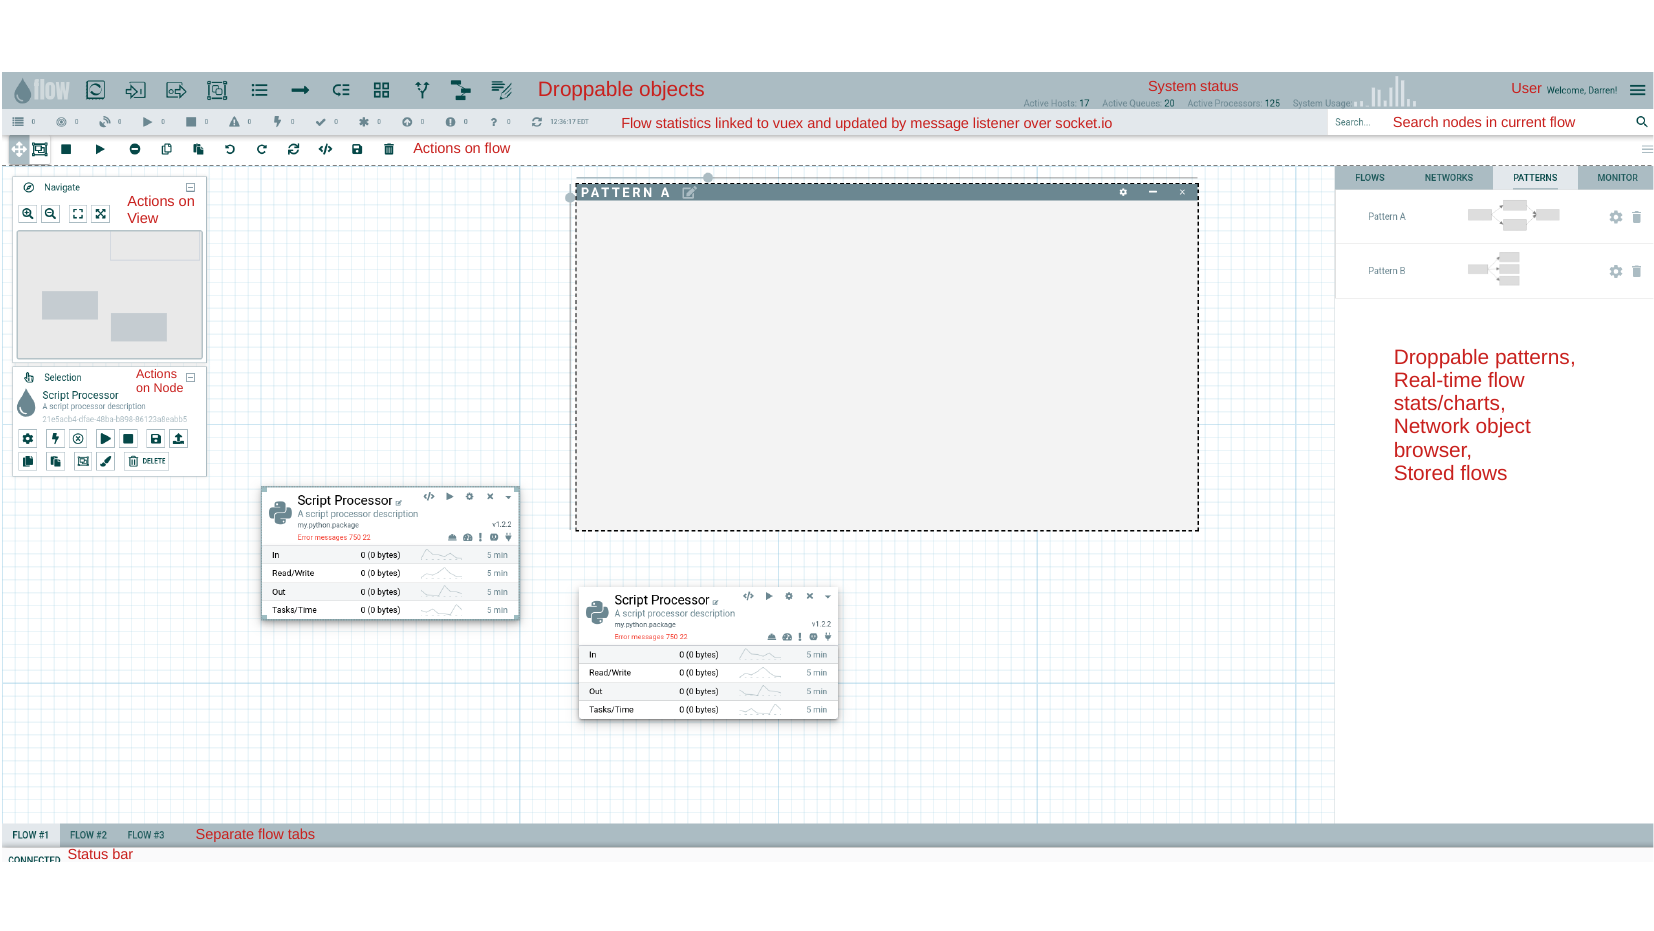

Droppable objects
System status
User
Search nodes in current flow
Flow statistics linked to vuex and updated by message listener over socket.io
Actions on flow
Actions on View
Droppable patterns,
Real-time flow stats/charts,
Network object browser,
Stored flows
Actions on Node
Separate flow tabs
Status bar